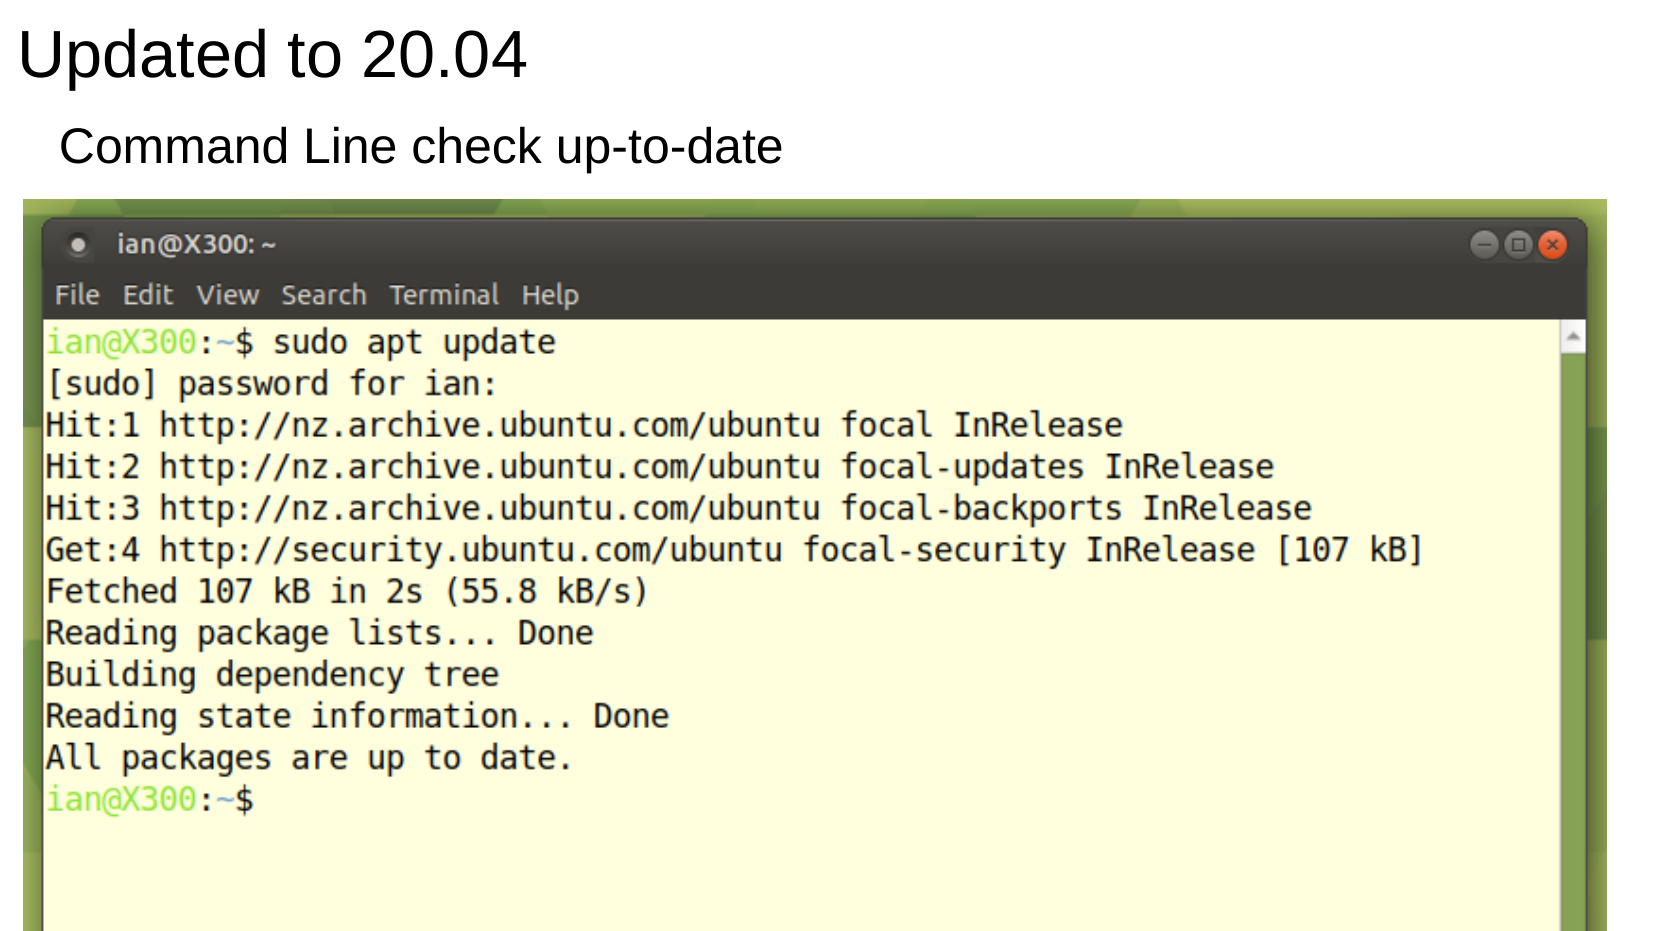

# Updated to 20.04
Command Line check up-to-date